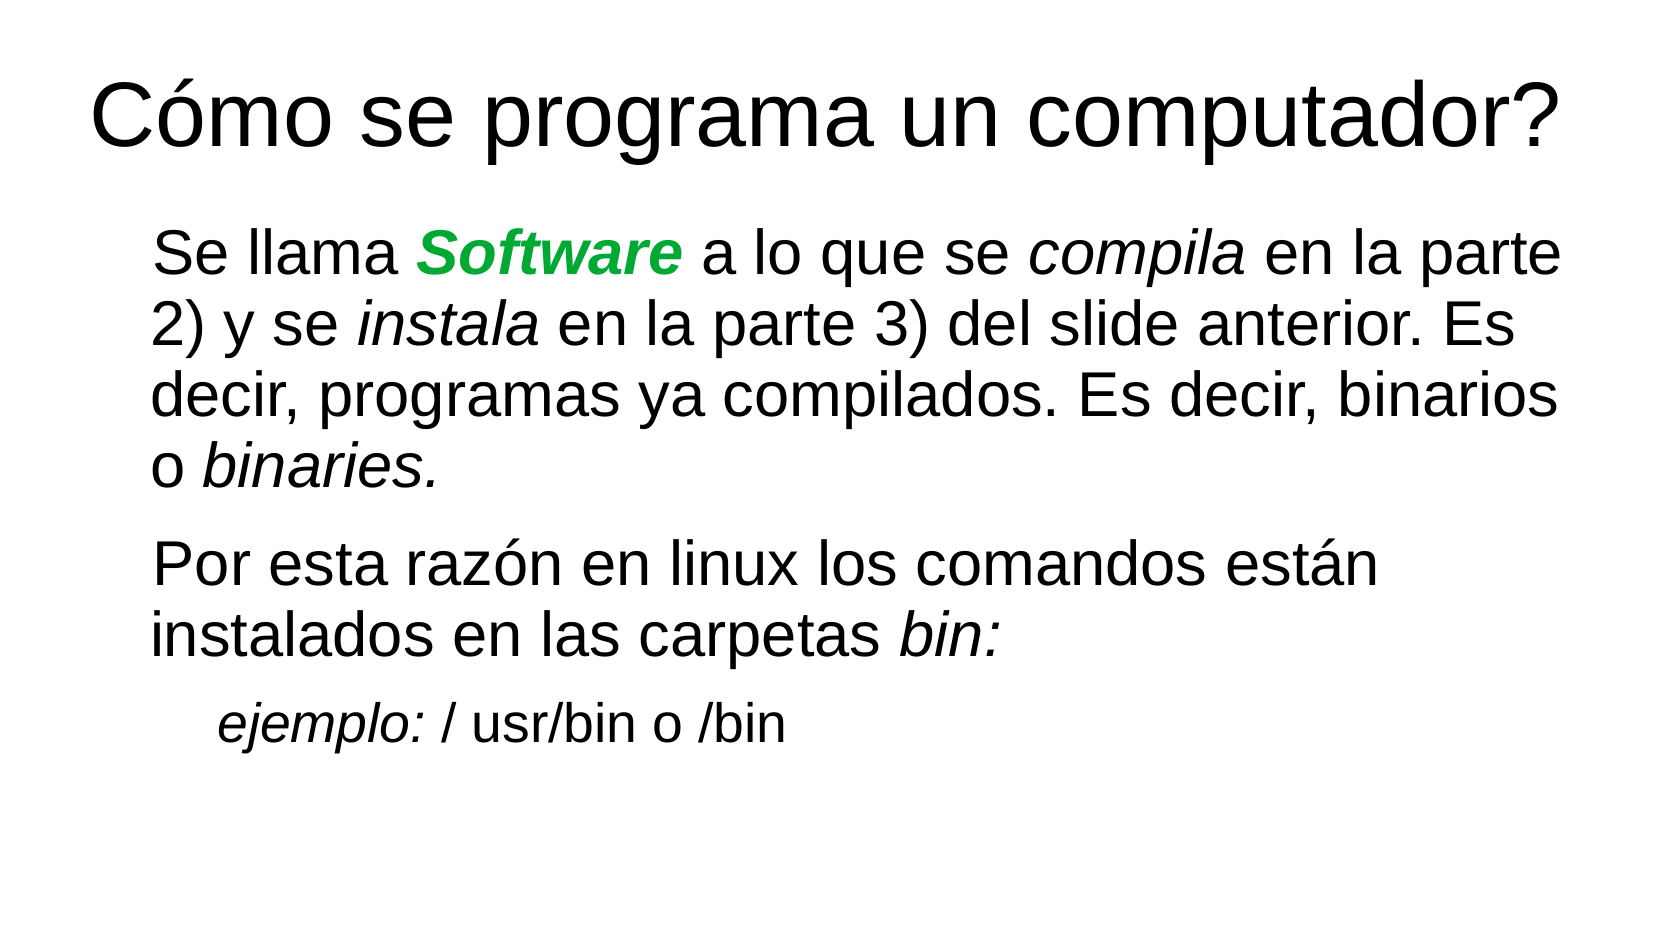

# Cómo se programa un computador?
Se llama Software a lo que se compila en la parte 2) y se instala en la parte 3) del slide anterior. Es decir, programas ya compilados. Es decir, binarios o binaries.
Por esta razón en linux los comandos están instalados en las carpetas bin:
ejemplo: / usr/bin o /bin